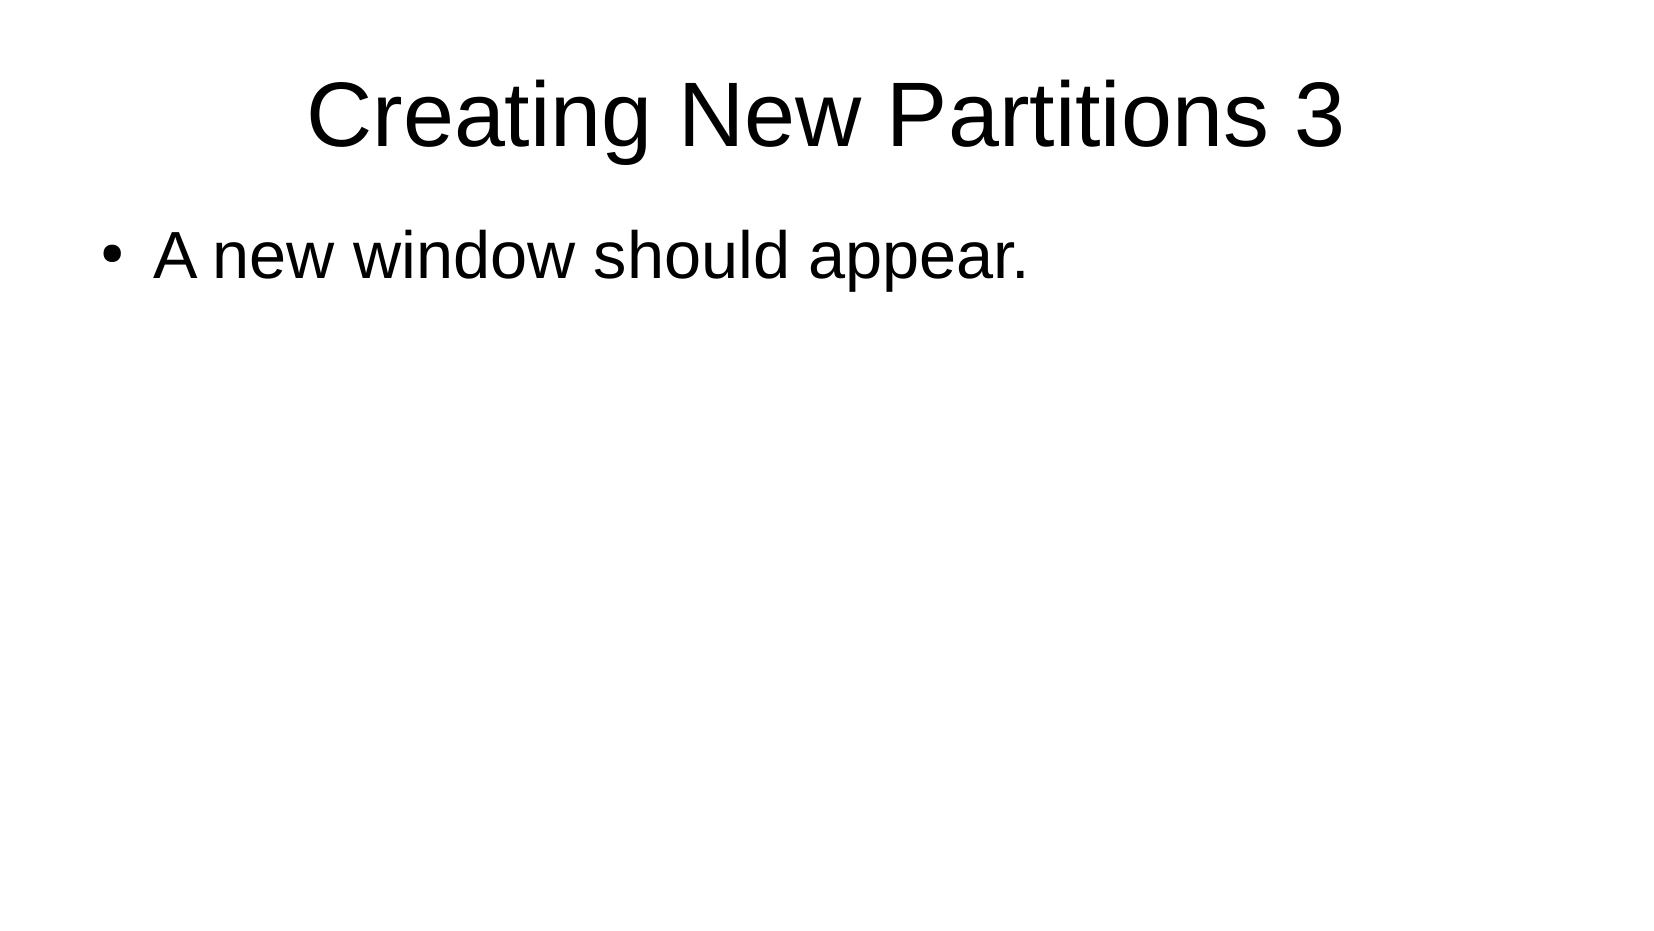

# Creating New Partitions 3
A new window should appear.